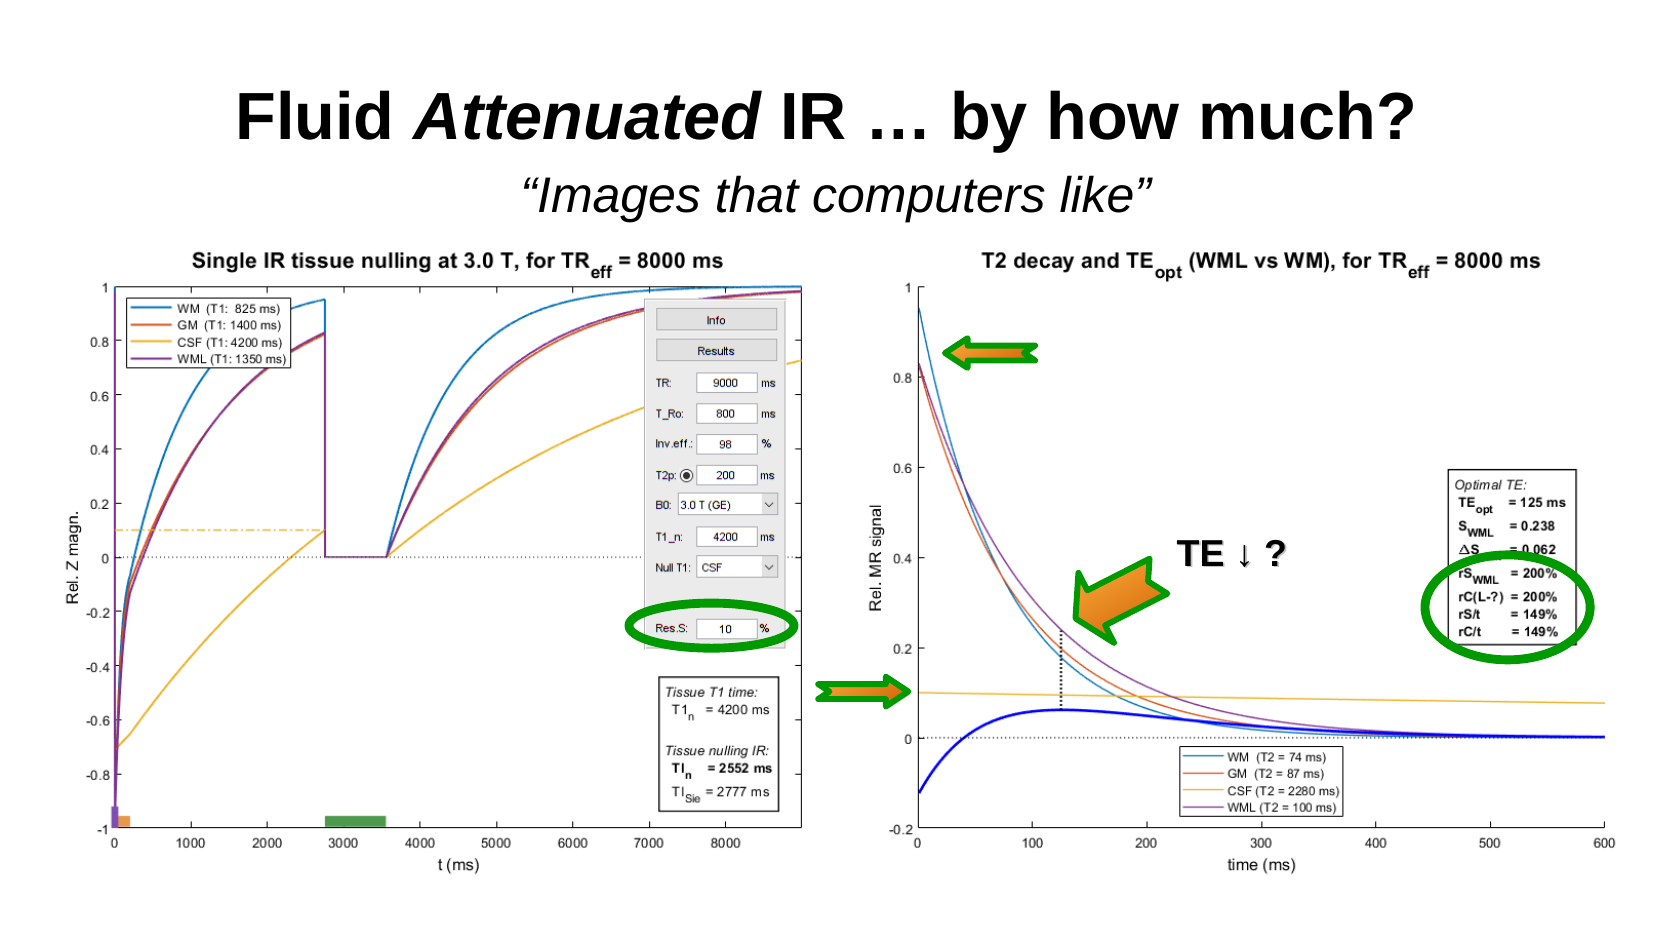

# Fluid Attenuated IR … by how much?
“Images that computers like”
TE ↓ ?